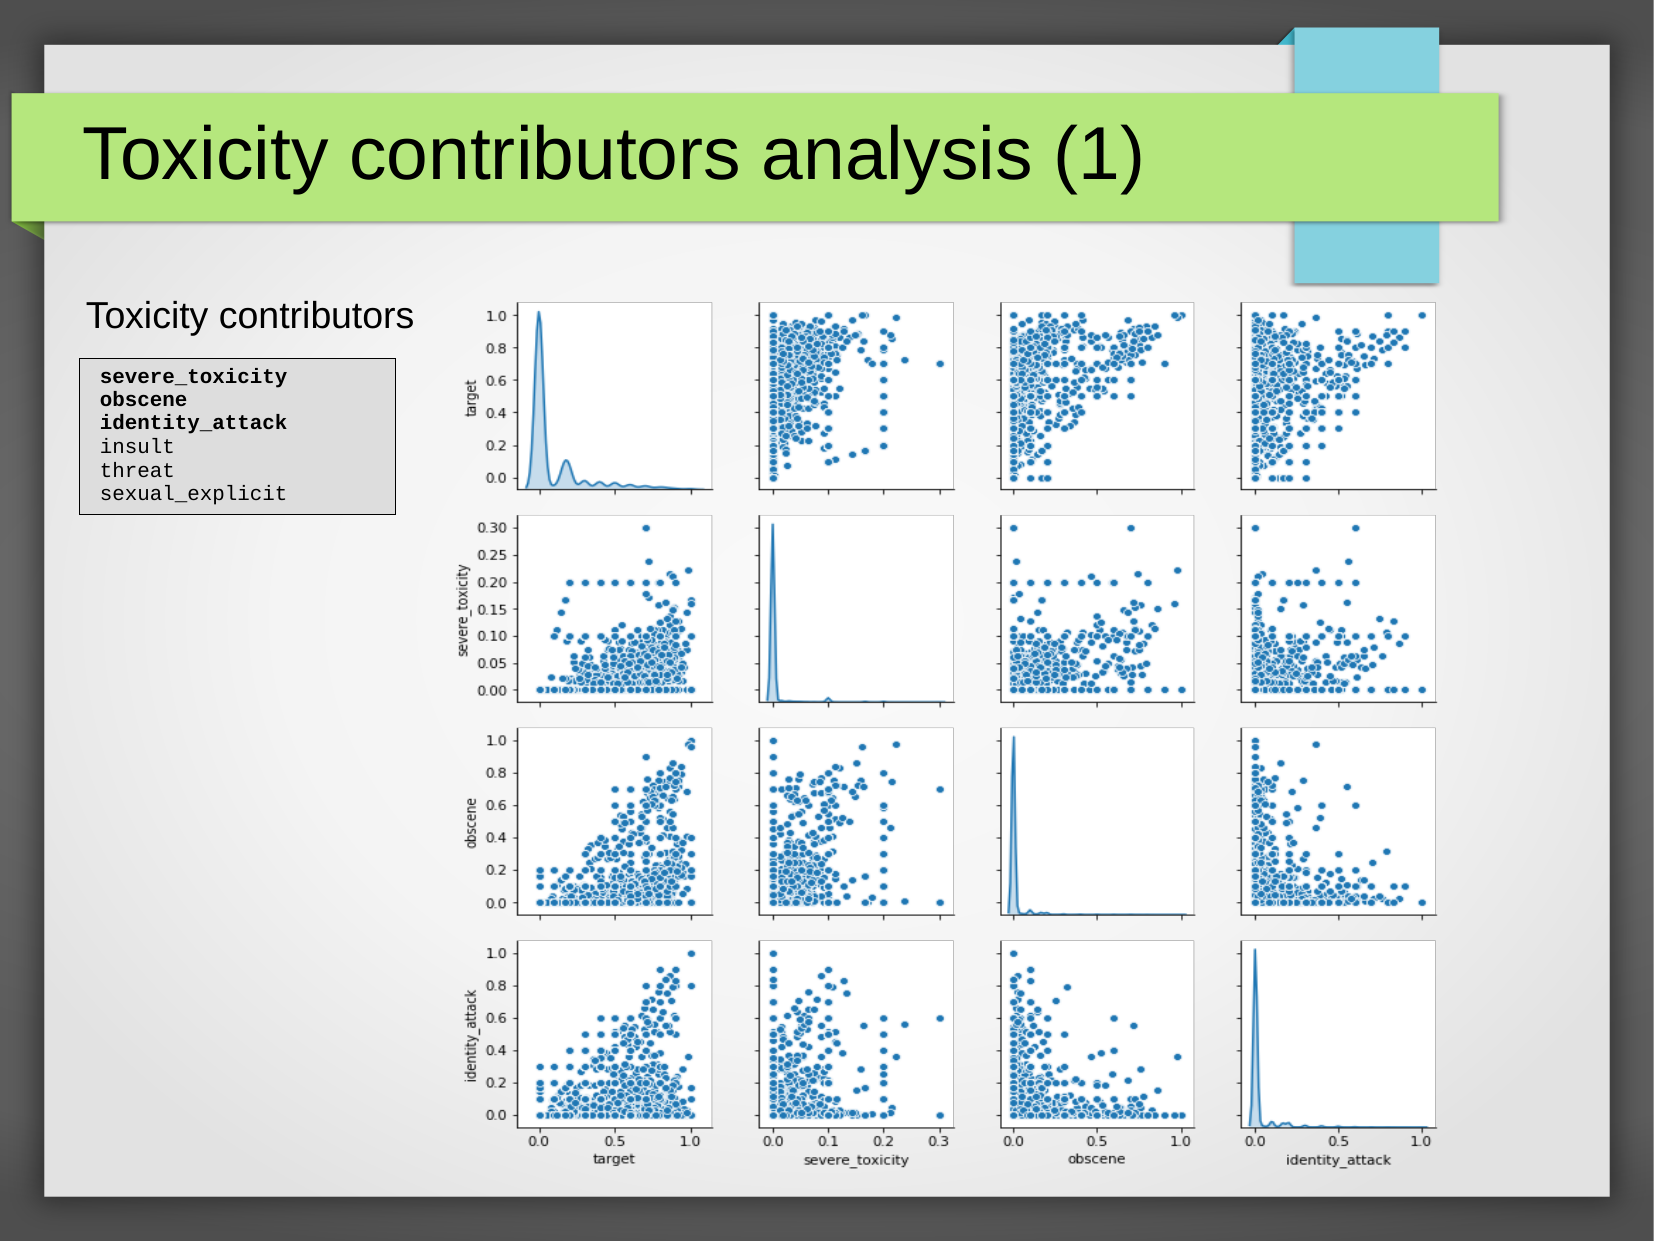

# Toxicity contributors analysis (1)
Toxicity contributors
severe_toxicity
obscene
identity_attack
insult
threat
sexual_explicit